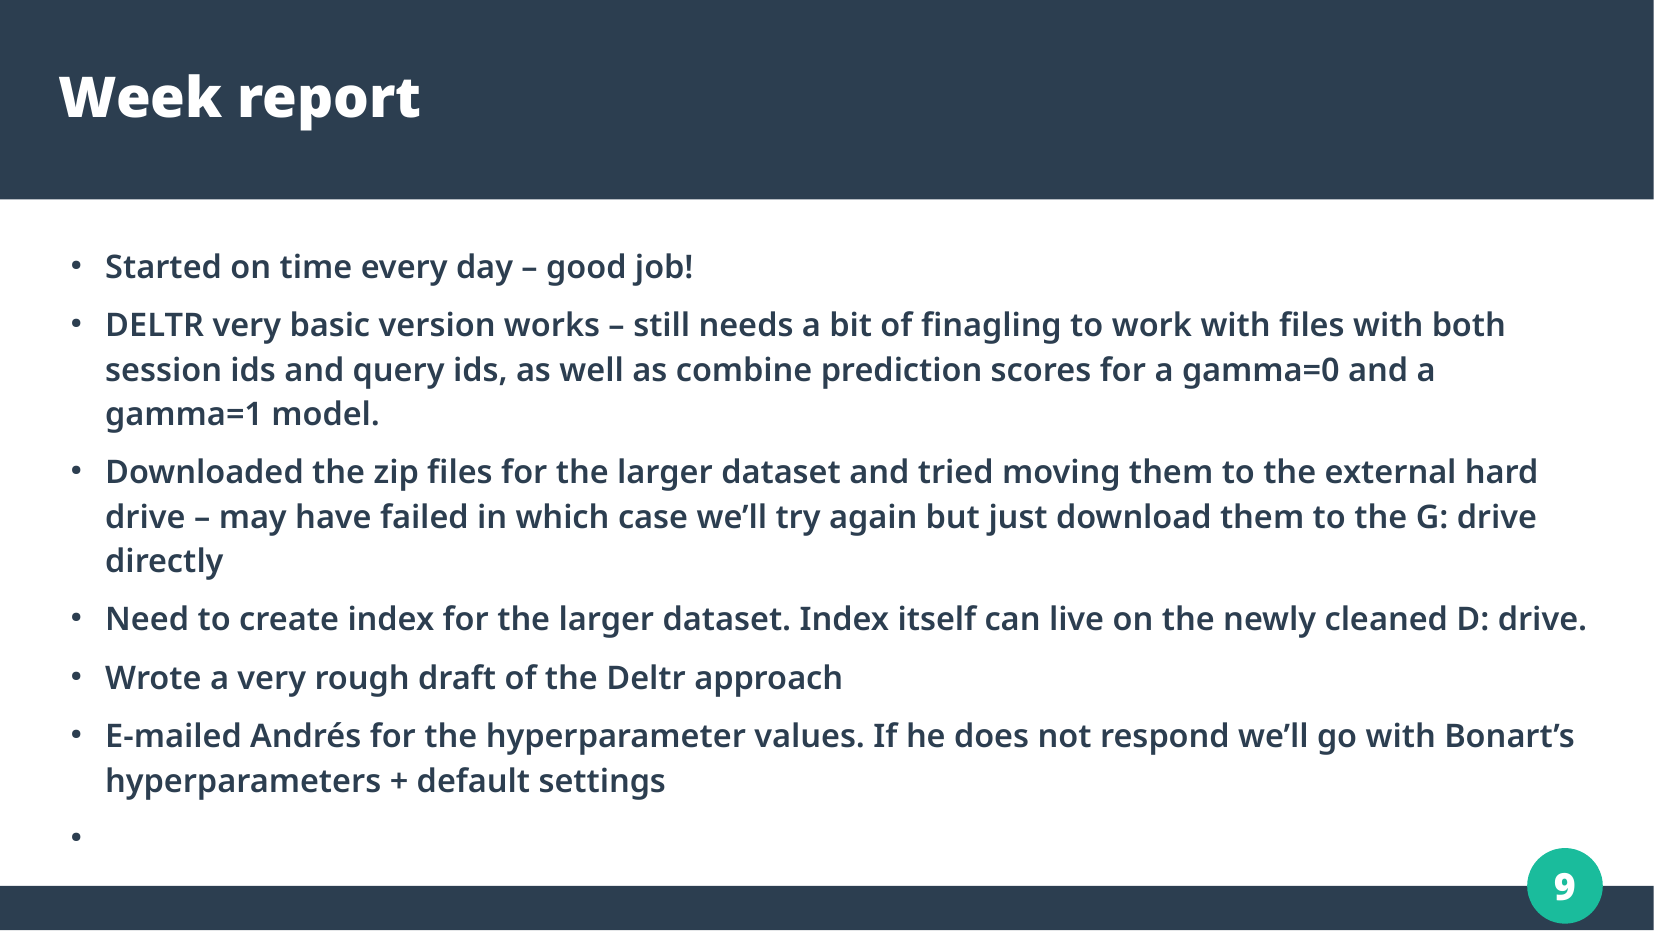

# Week report
Started on time every day – good job!
DELTR very basic version works – still needs a bit of finagling to work with files with both session ids and query ids, as well as combine prediction scores for a gamma=0 and a gamma=1 model.
Downloaded the zip files for the larger dataset and tried moving them to the external hard drive – may have failed in which case we’ll try again but just download them to the G: drive directly
Need to create index for the larger dataset. Index itself can live on the newly cleaned D: drive.
Wrote a very rough draft of the Deltr approach
E-mailed Andrés for the hyperparameter values. If he does not respond we’ll go with Bonart’s hyperparameters + default settings